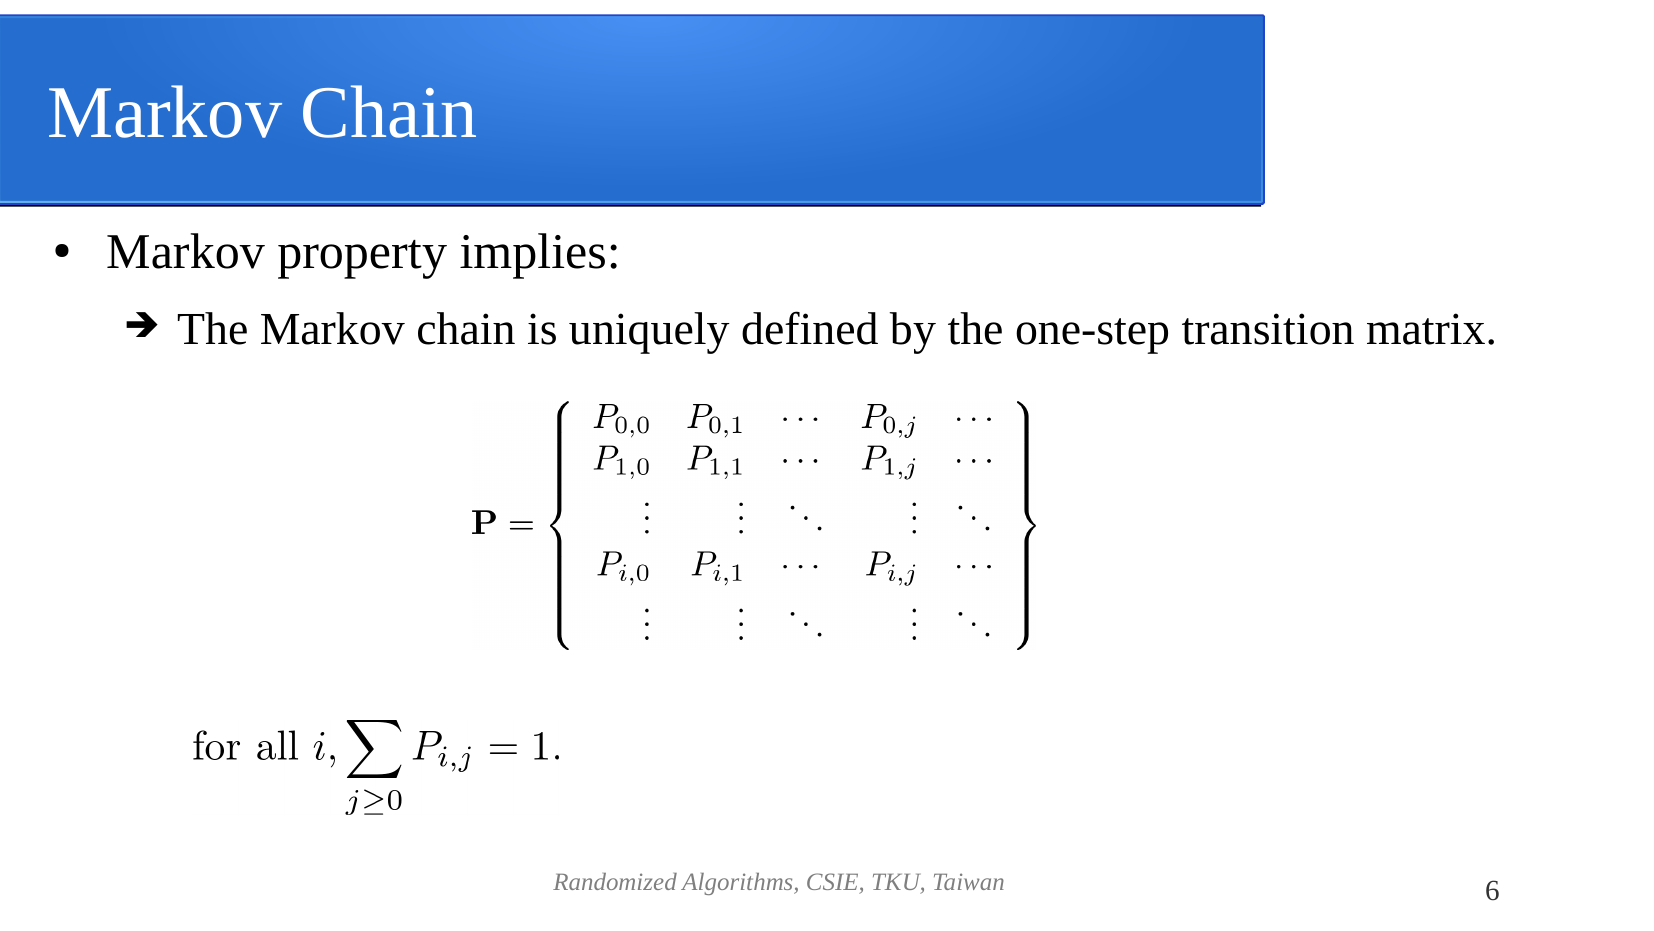

# Markov Chain
Markov property implies:
The Markov chain is uniquely defined by the one-step transition matrix.
Randomized Algorithms, CSIE, TKU, Taiwan
6